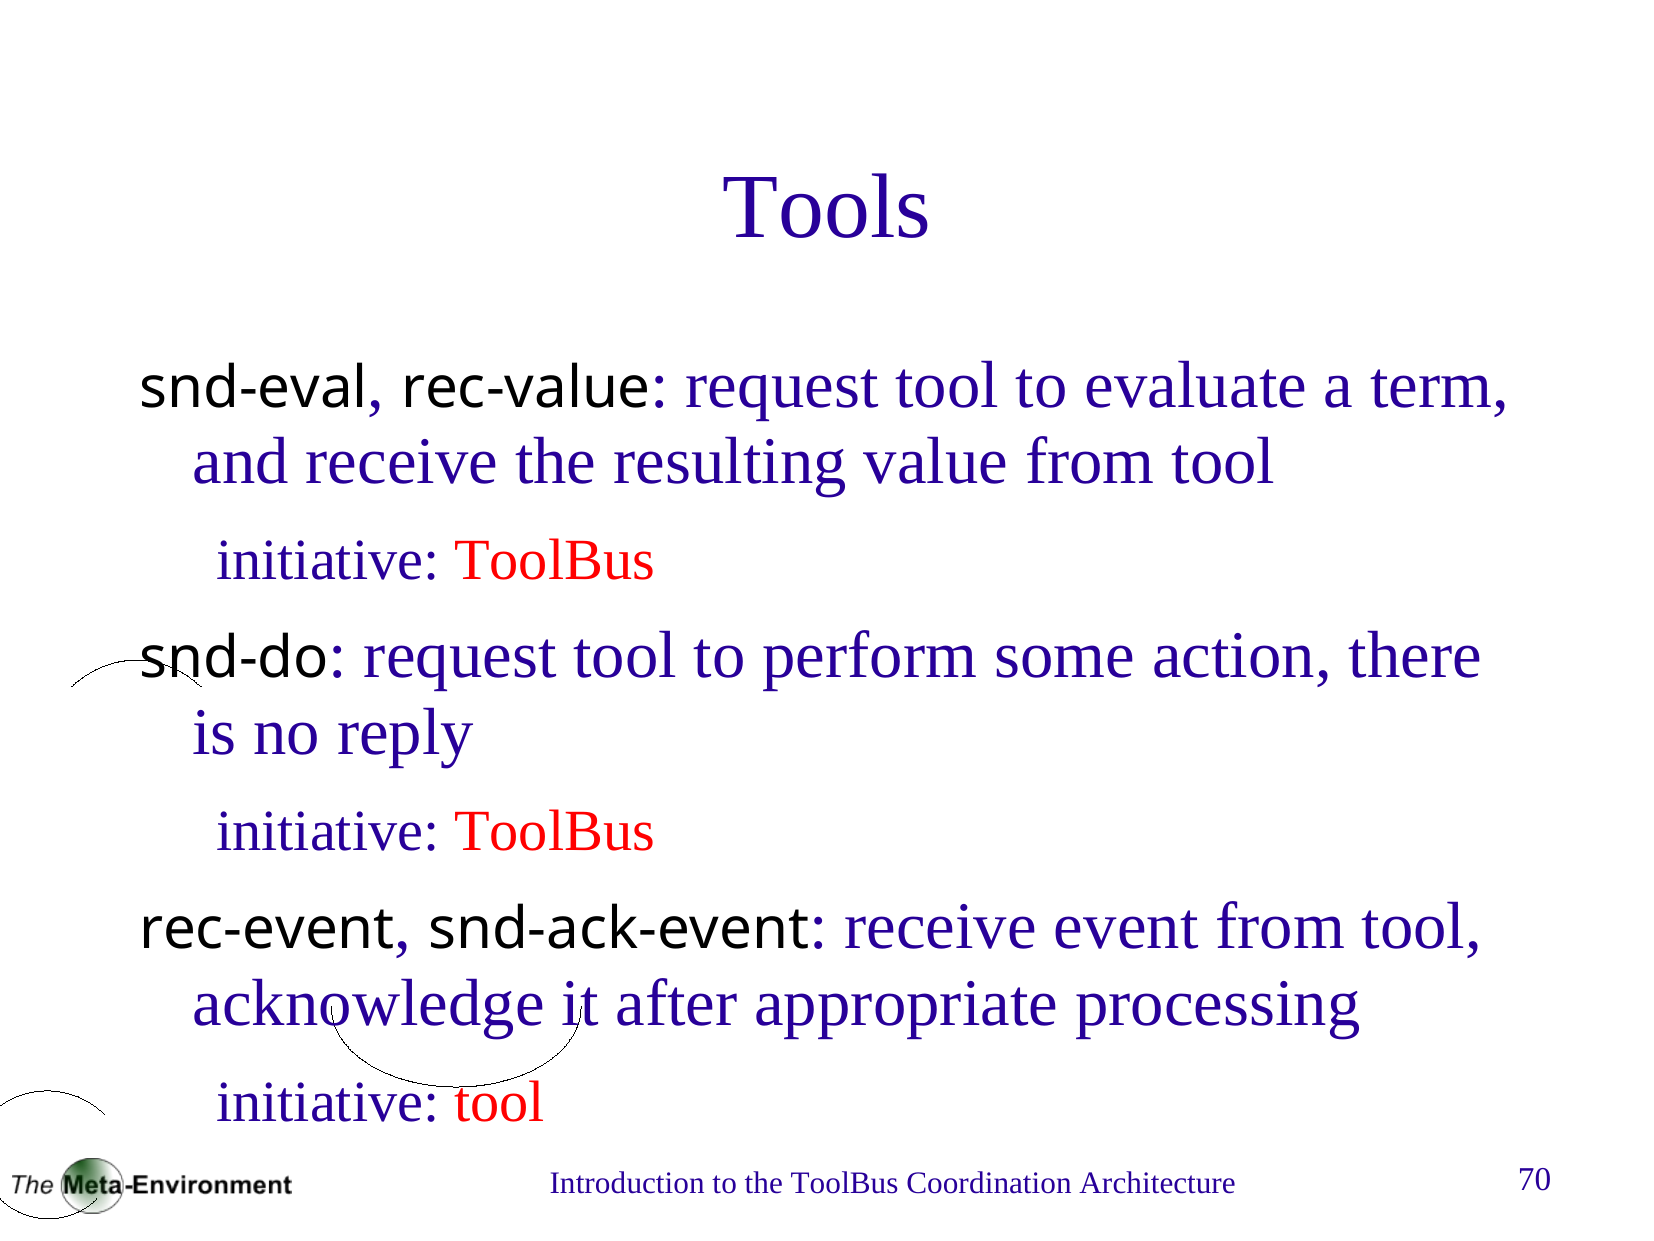

# Tools
snd-eval, rec-value: request tool to evaluate a term, and receive the resulting value from tool
initiative: ToolBus
snd-do: request tool to perform some action, there is no reply
initiative: ToolBus
rec-event, snd-ack-event: receive event from tool, acknowledge it after appropriate processing
initiative: tool